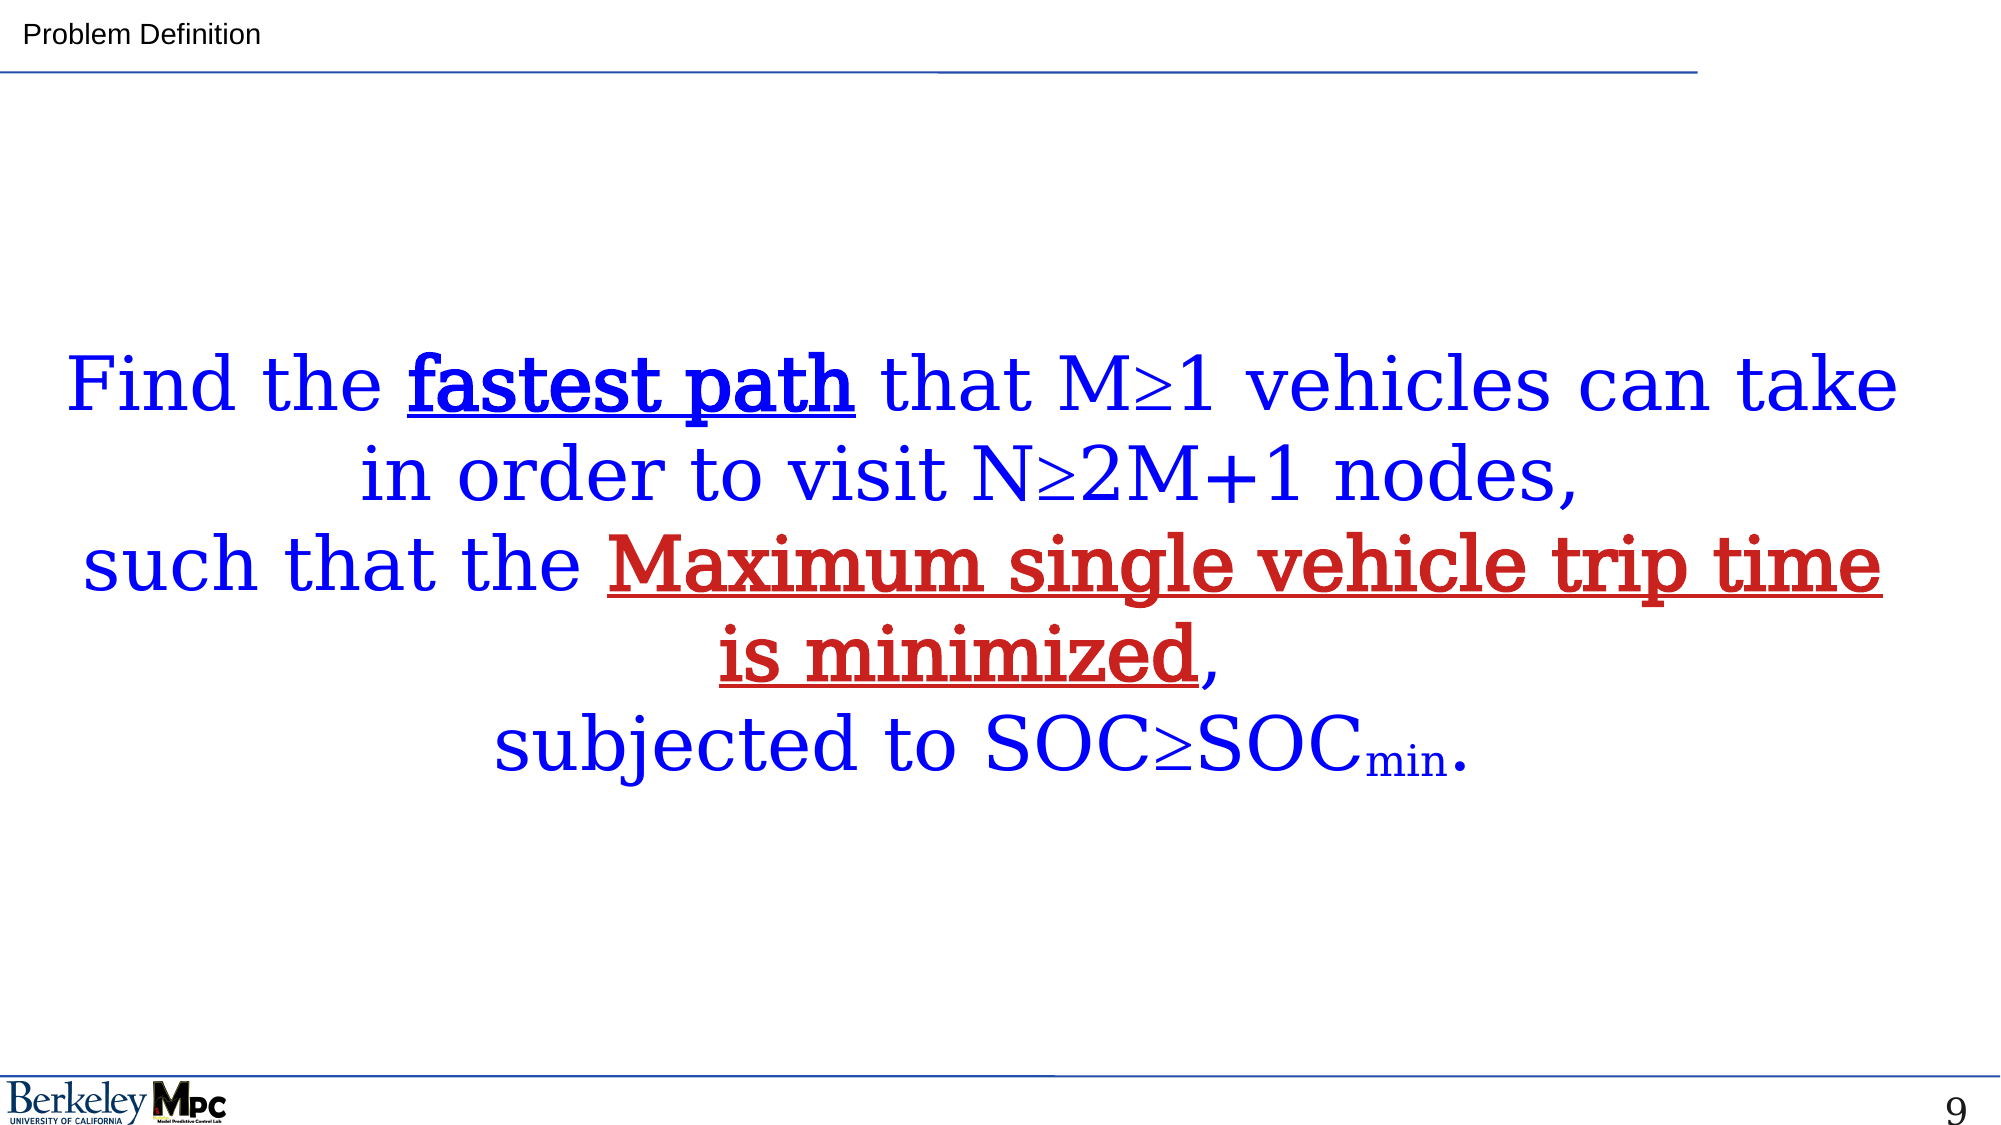

# Problem Definition
Find the fastest path that M≥1 vehicles can take in order to visit N≥2M+1 nodes,
such that the Maximum single vehicle trip time is minimized,
subjected to SOC≥SOCmin.
9